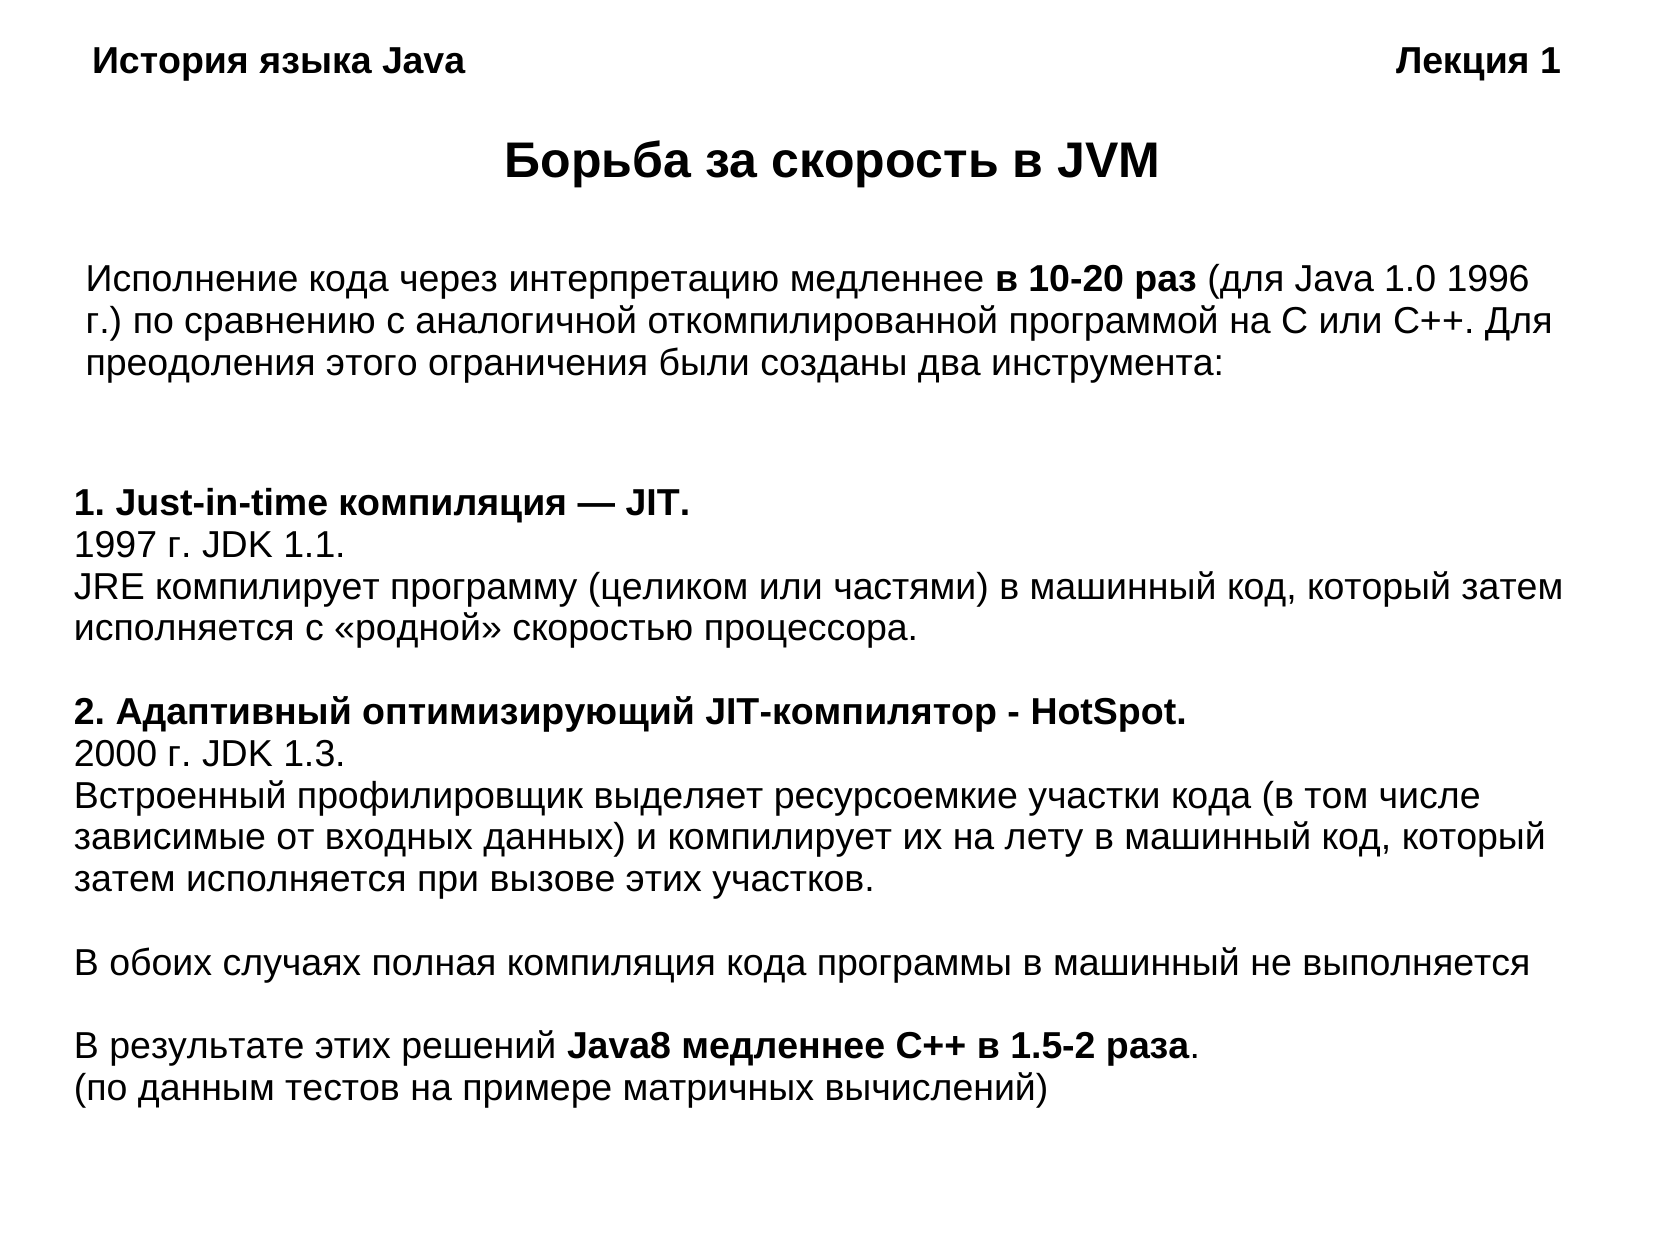

# История языка Java								Лекция 1
Борьба за скорость в JVM
Исполнение кода через интерпретацию медленнее в 10-20 раз (для Java 1.0 1996 г.) по сравнению с аналогичной откомпилированной программой на C или C++. Для преодоления этого ограничения были созданы два инструмента:
1. Just-in-time компиляция — JIT.
1997 г. JDK 1.1.
JRE компилирует программу (целиком или частями) в машинный код, который затем исполняется с «родной» скоростью процессора.
2. Адаптивный оптимизирующий JIT-компилятор - HotSpot.
2000 г. JDK 1.3.
Встроенный профилировщик выделяет ресурсоемкие участки кода (в том числе зависимые от входных данных) и компилирует их на лету в машинный код, который затем исполняется при вызове этих участков.
В обоих случаях полная компиляция кода программы в машинный не выполняется
В результате этих решений Java8 медленнее C++ в 1.5-2 раза.
(по данным тестов на примере матричных вычислений)